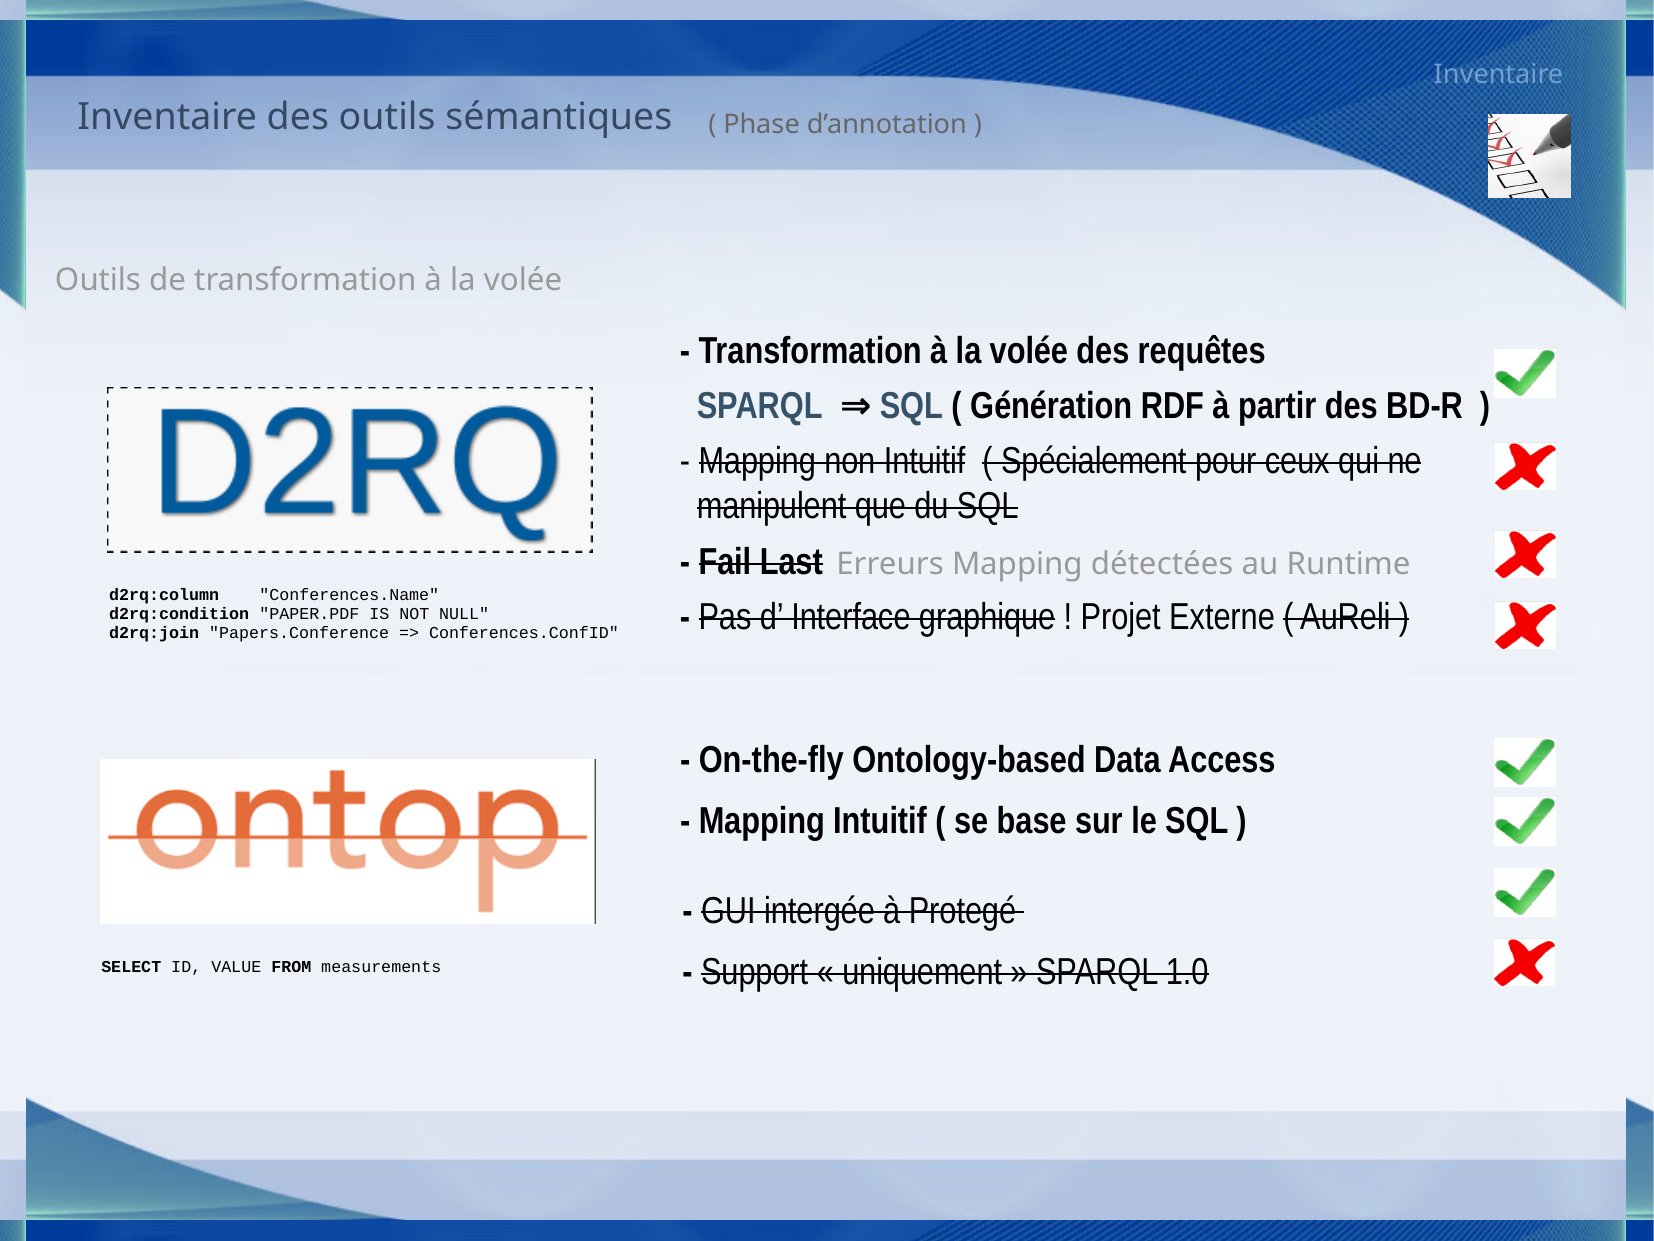

Inventaire
# Inventaire des outils sémantiques
( Phase d’annotation )
Outils de transformation à la volée
- Transformation à la volée des requêtes
 SPARQL ⇒ SQL ( Génération RDF à partir des BD-R )
- Mapping non Intuitif ( Spécialement pour ceux qui ne manipulent que du SQL
- Fail Last
- Pas d’ Interface graphique ! Projet Externe ( AuReli )
Erreurs Mapping détectées au Runtime
d2rq:column "Conferences.Name"
d2rq:condition "PAPER.PDF IS NOT NULL"
d2rq:join "Papers.Conference => Conferences.ConfID"
- On-the-fly Ontology-based Data Access
- Mapping Intuitif ( se base sur le SQL )
- GUI intergée à Protegé
- Support « uniquement » SPARQL 1.0
 SELECT ID, VALUE FROM measurements